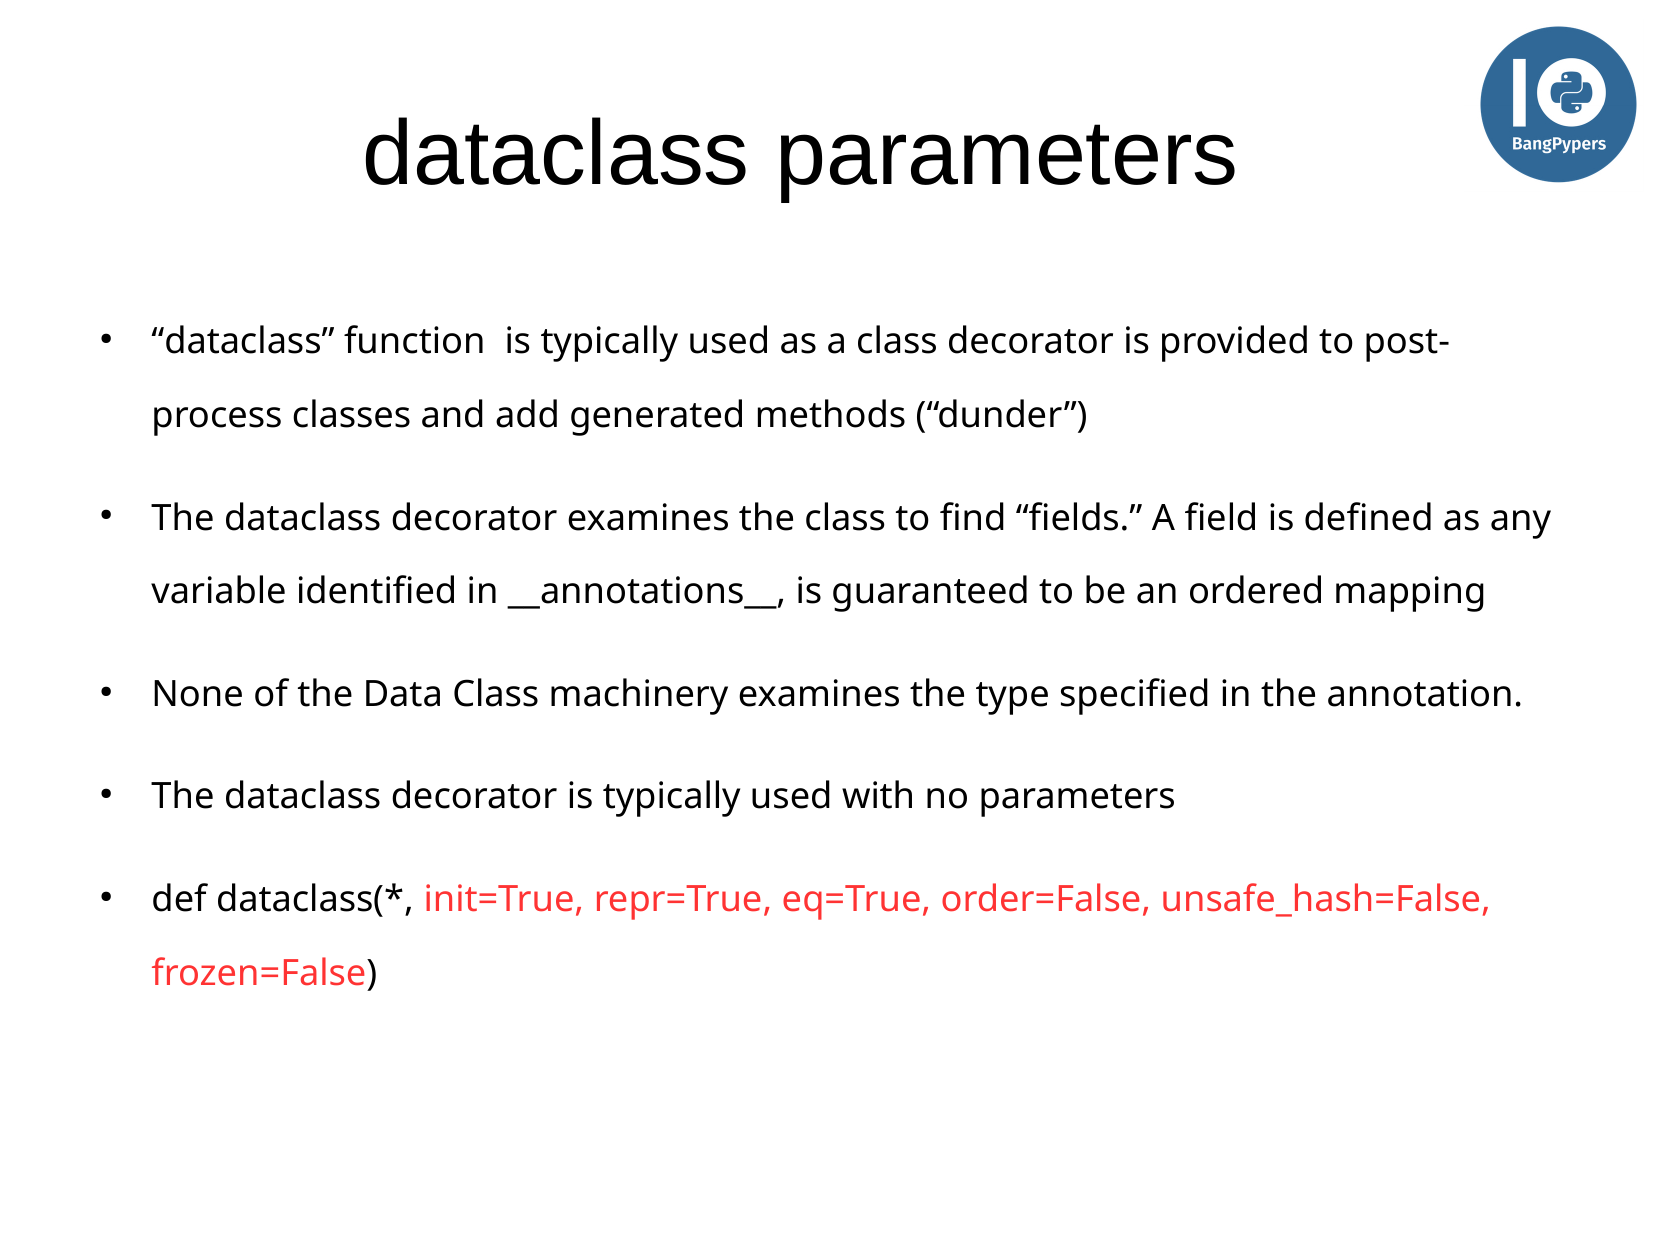

# dataclass parameters
“dataclass” function is typically used as a class decorator is provided to post-process classes and add generated methods (“dunder”)
The dataclass decorator examines the class to find “fields.” A field is defined as any variable identified in __annotations__, is guaranteed to be an ordered mapping
None of the Data Class machinery examines the type specified in the annotation.
The dataclass decorator is typically used with no parameters
def dataclass(*, init=True, repr=True, eq=True, order=False, unsafe_hash=False, frozen=False)